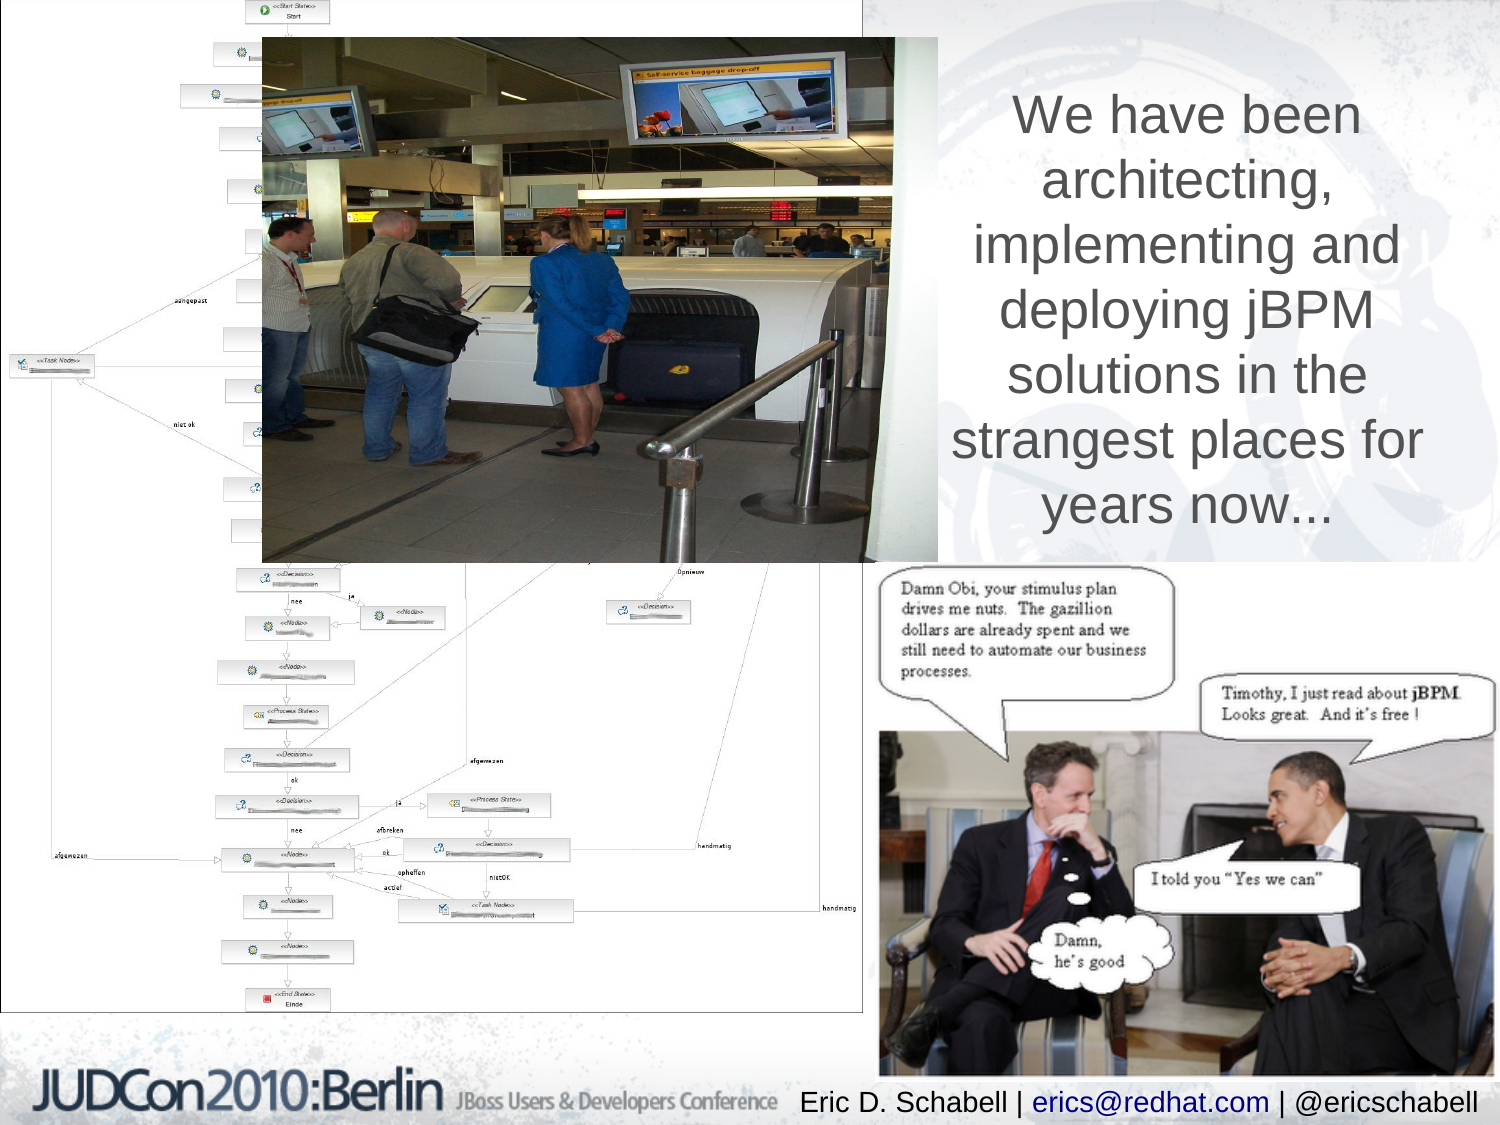

# We have been architecting, implementing and deploying jBPM solutions in the strangest places for years now...